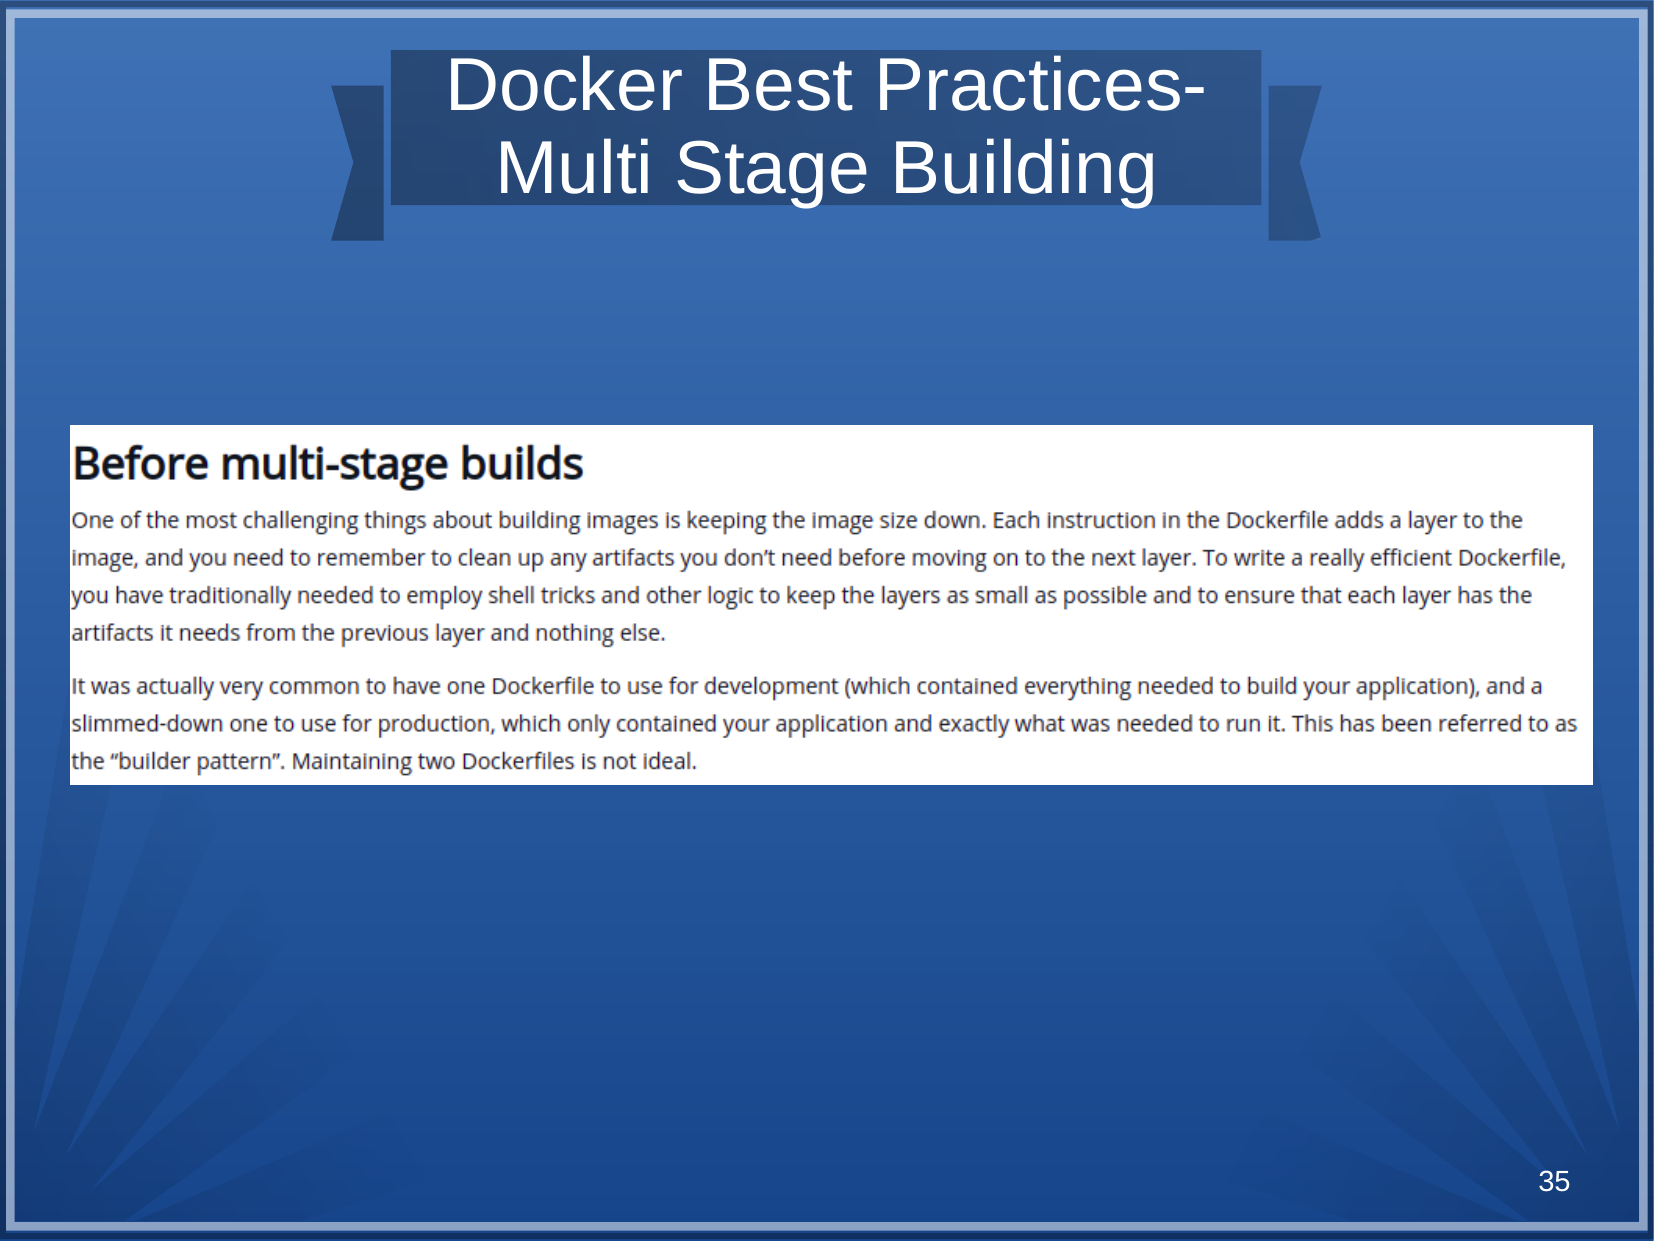

# Docker Best Practices-Multi Stage Building
35